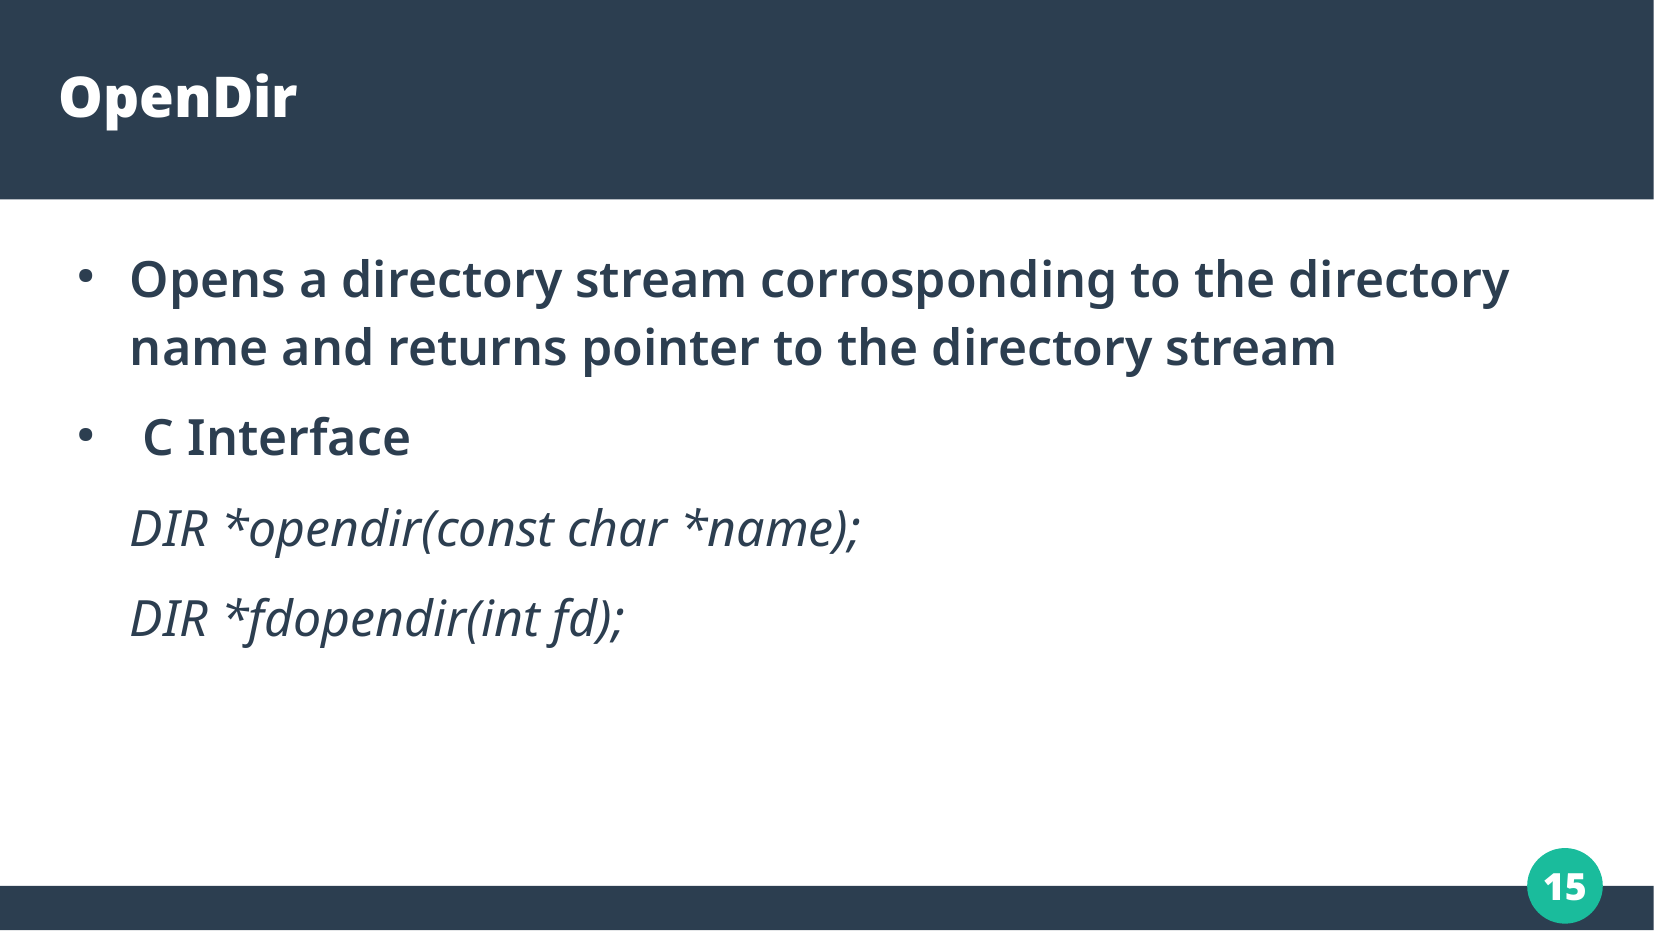

# OpenDir
Opens a directory stream corrosponding to the directory name and returns pointer to the directory stream
 C Interface
DIR *opendir(const char *name);
DIR *fdopendir(int fd);